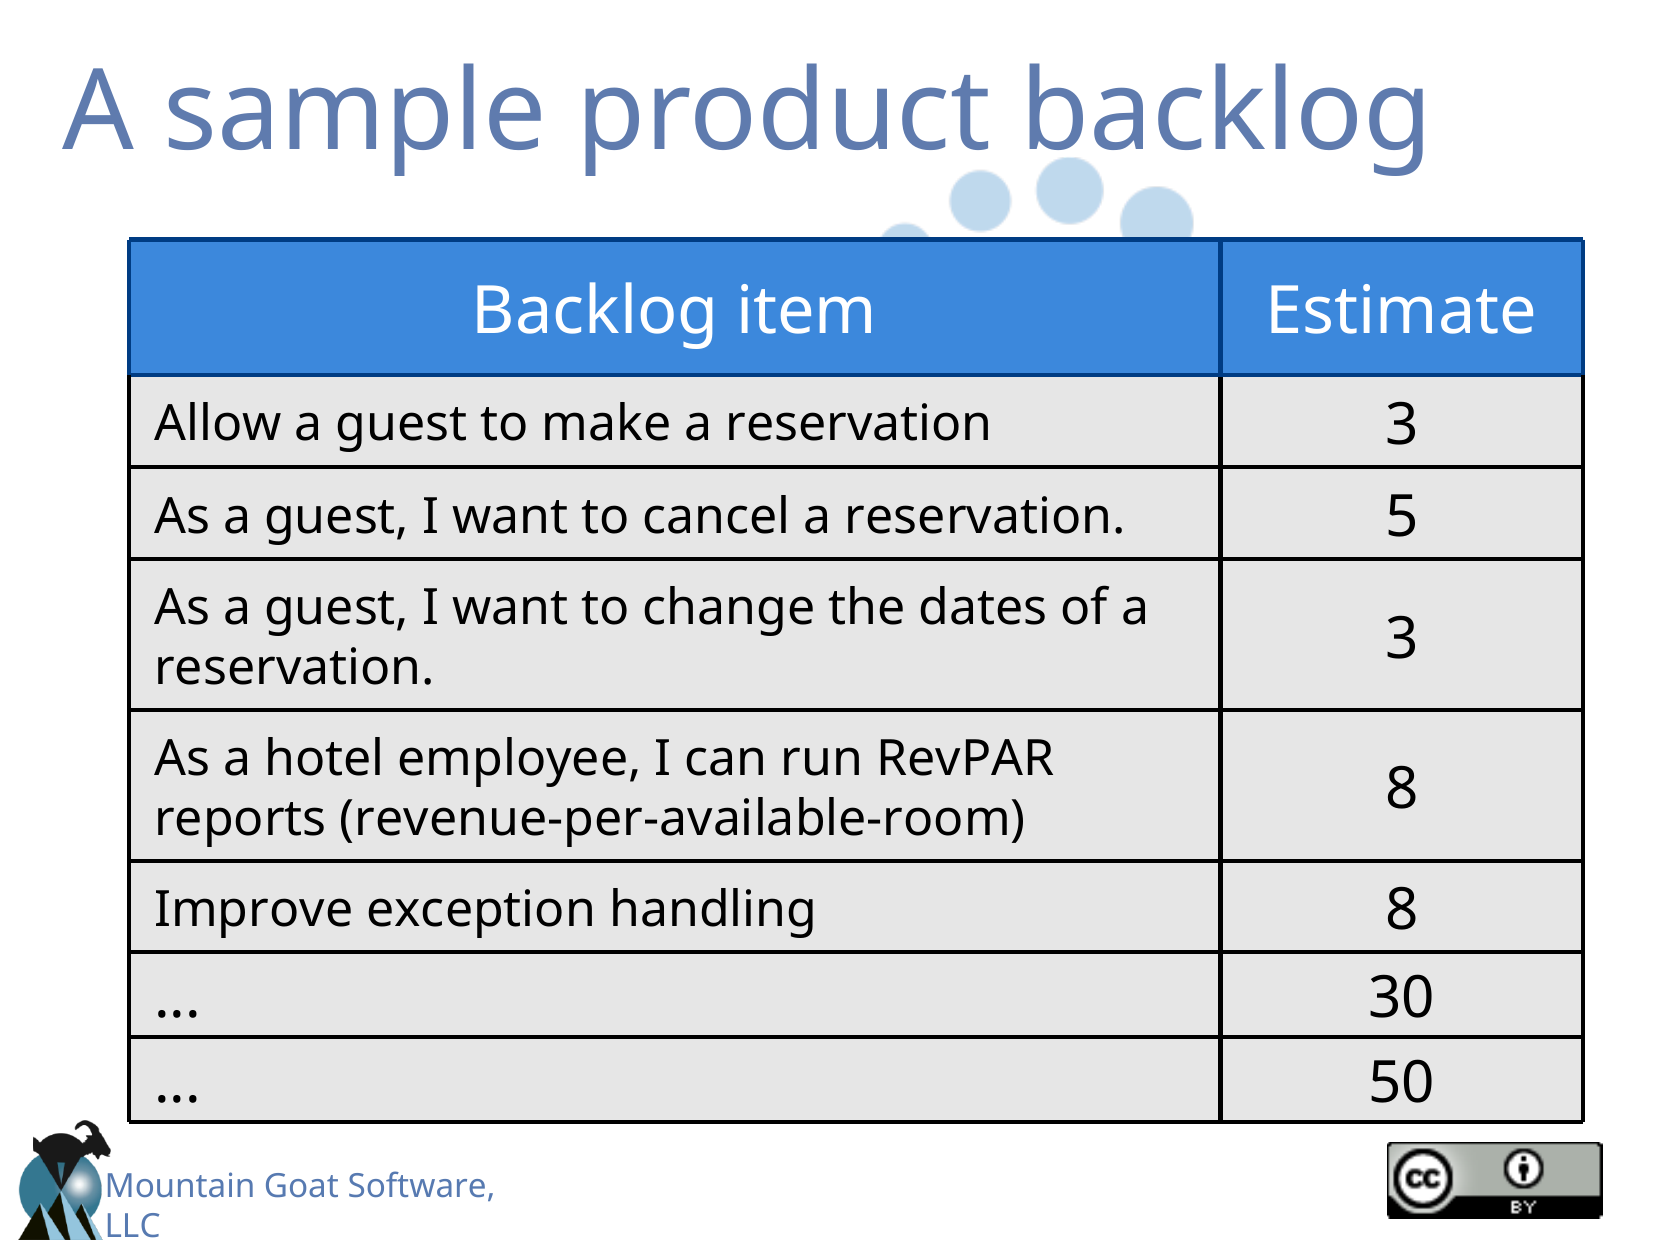

# A sample product backlog
Backlog item
Estimate
Allow a guest to make a reservation
3
As a guest, I want to cancel a reservation.
5
As a guest, I want to change the dates of a reservation.
3
As a hotel employee, I can run RevPAR reports (revenue-per-available-room)
8
Improve exception handling
8
...
30
...
50